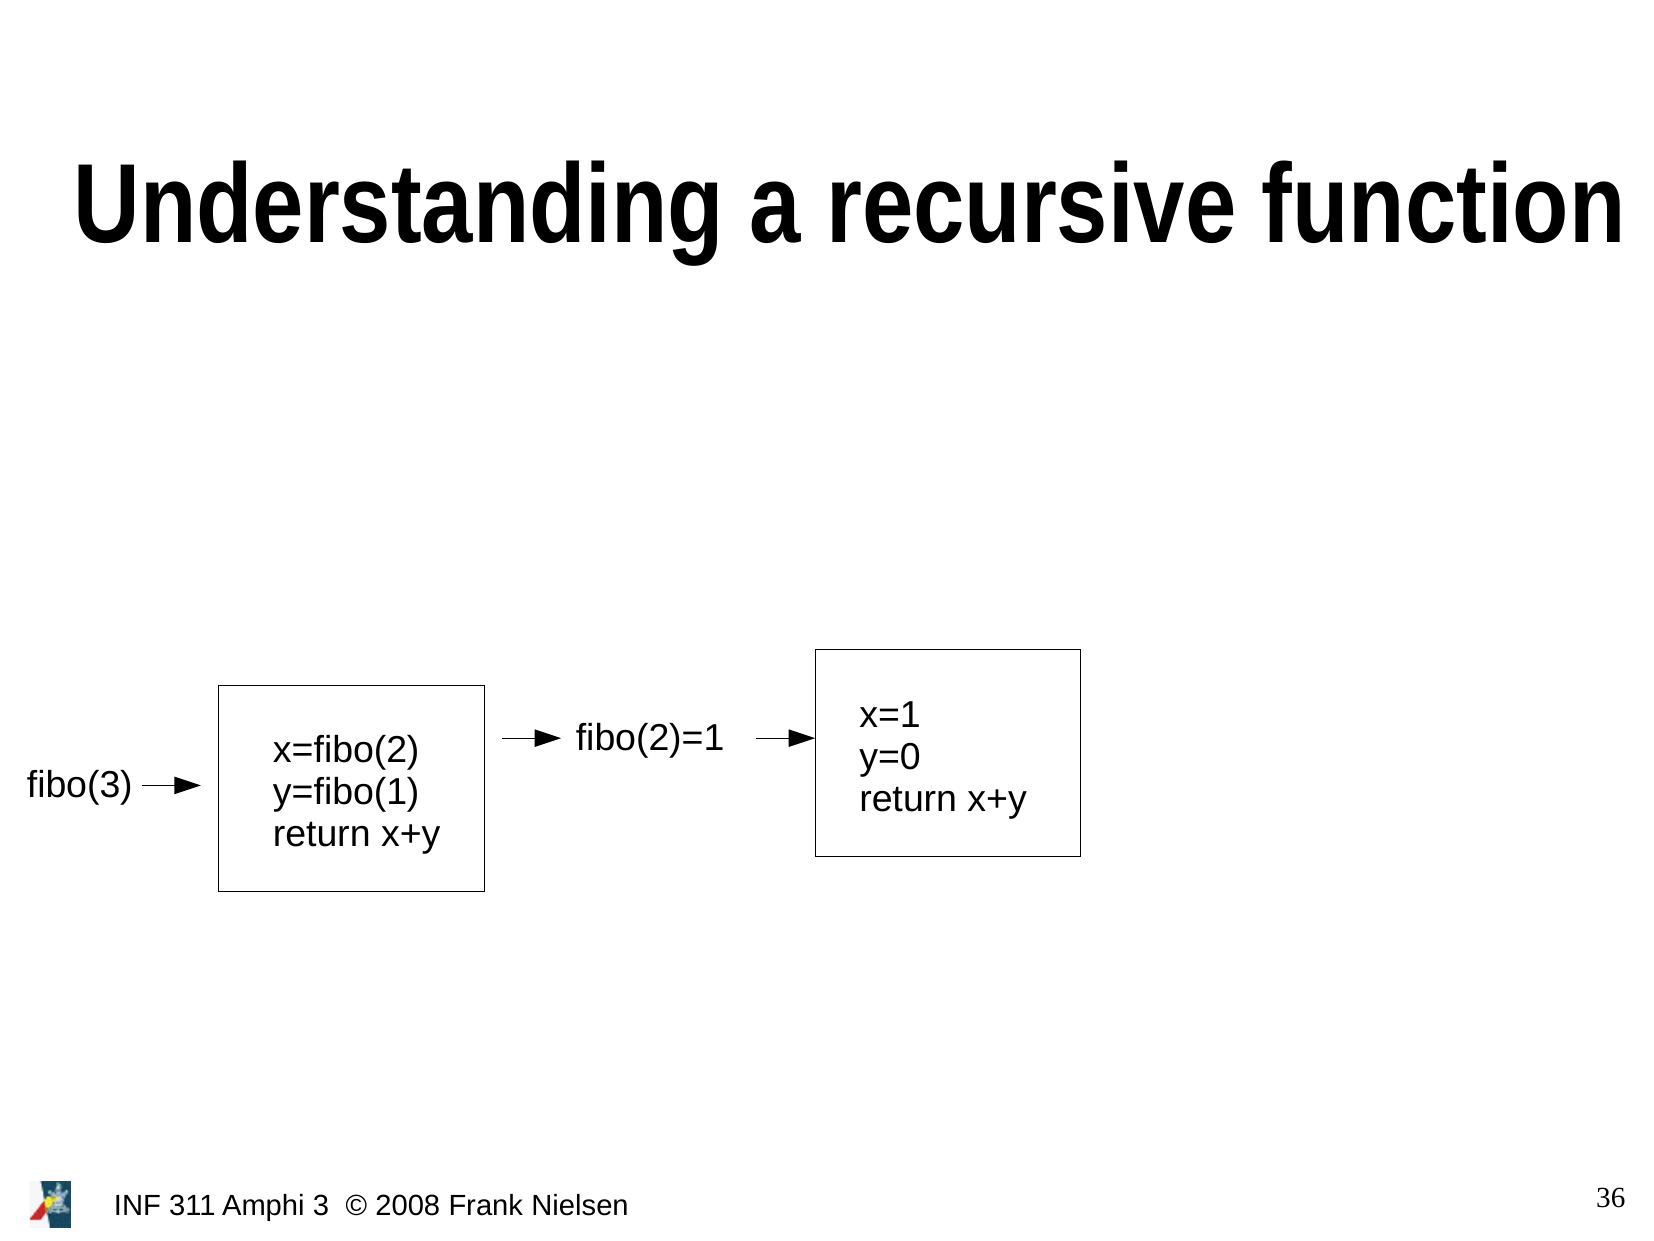

Understanding a recursive function
x=1
y=0
return x+y
fibo(2)=1
x=fibo(2)
y=fibo(1)
return x+y
fibo(3)